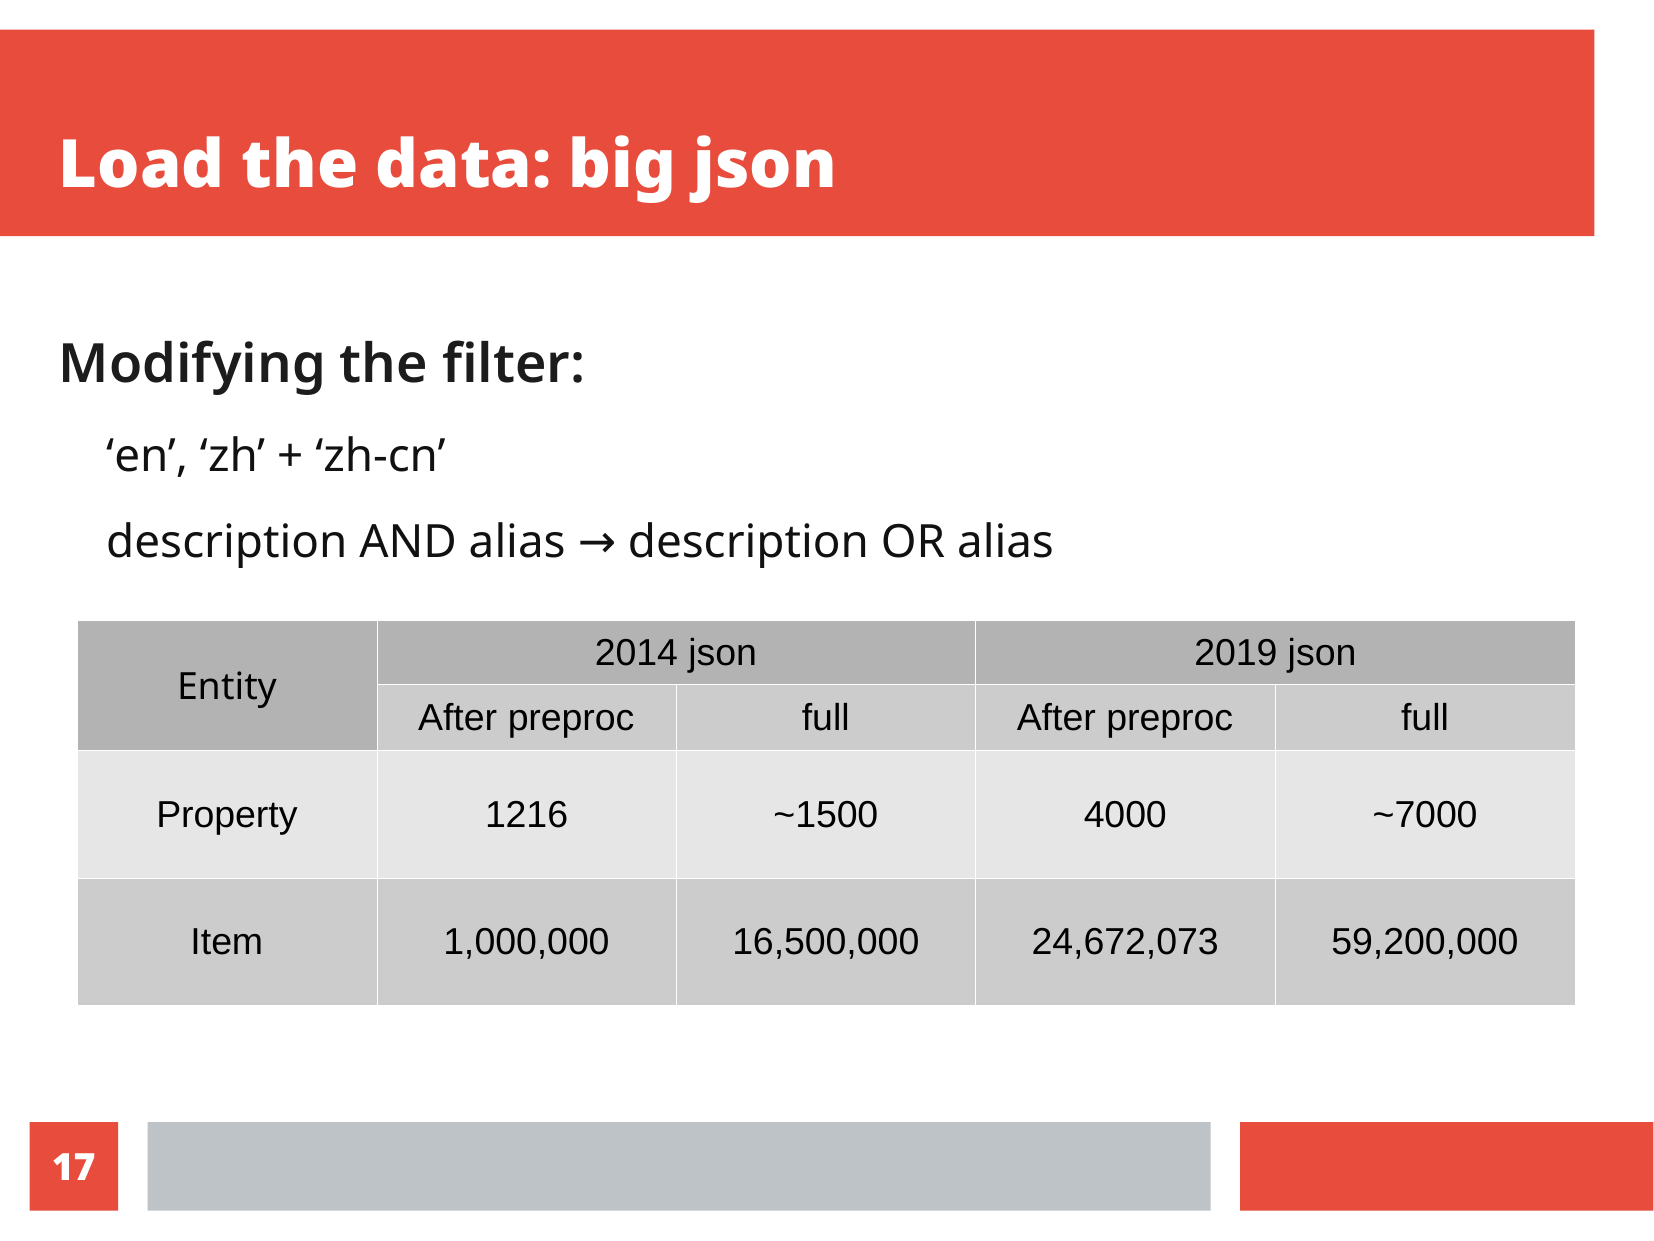

# Load the data: big json
Modifying the filter:
‘en’, ‘zh’ + ‘zh-cn’
description AND alias → description OR alias
| Entity | 2014 json | | 2019 json | |
| --- | --- | --- | --- | --- |
| | After preproc | full | After preproc | full |
| Property | 1216 | ~1500 | 4000 | ~7000 |
| Item | 1,000,000 | 16,500,000 | 24,672,073 | 59,200,000 |
17